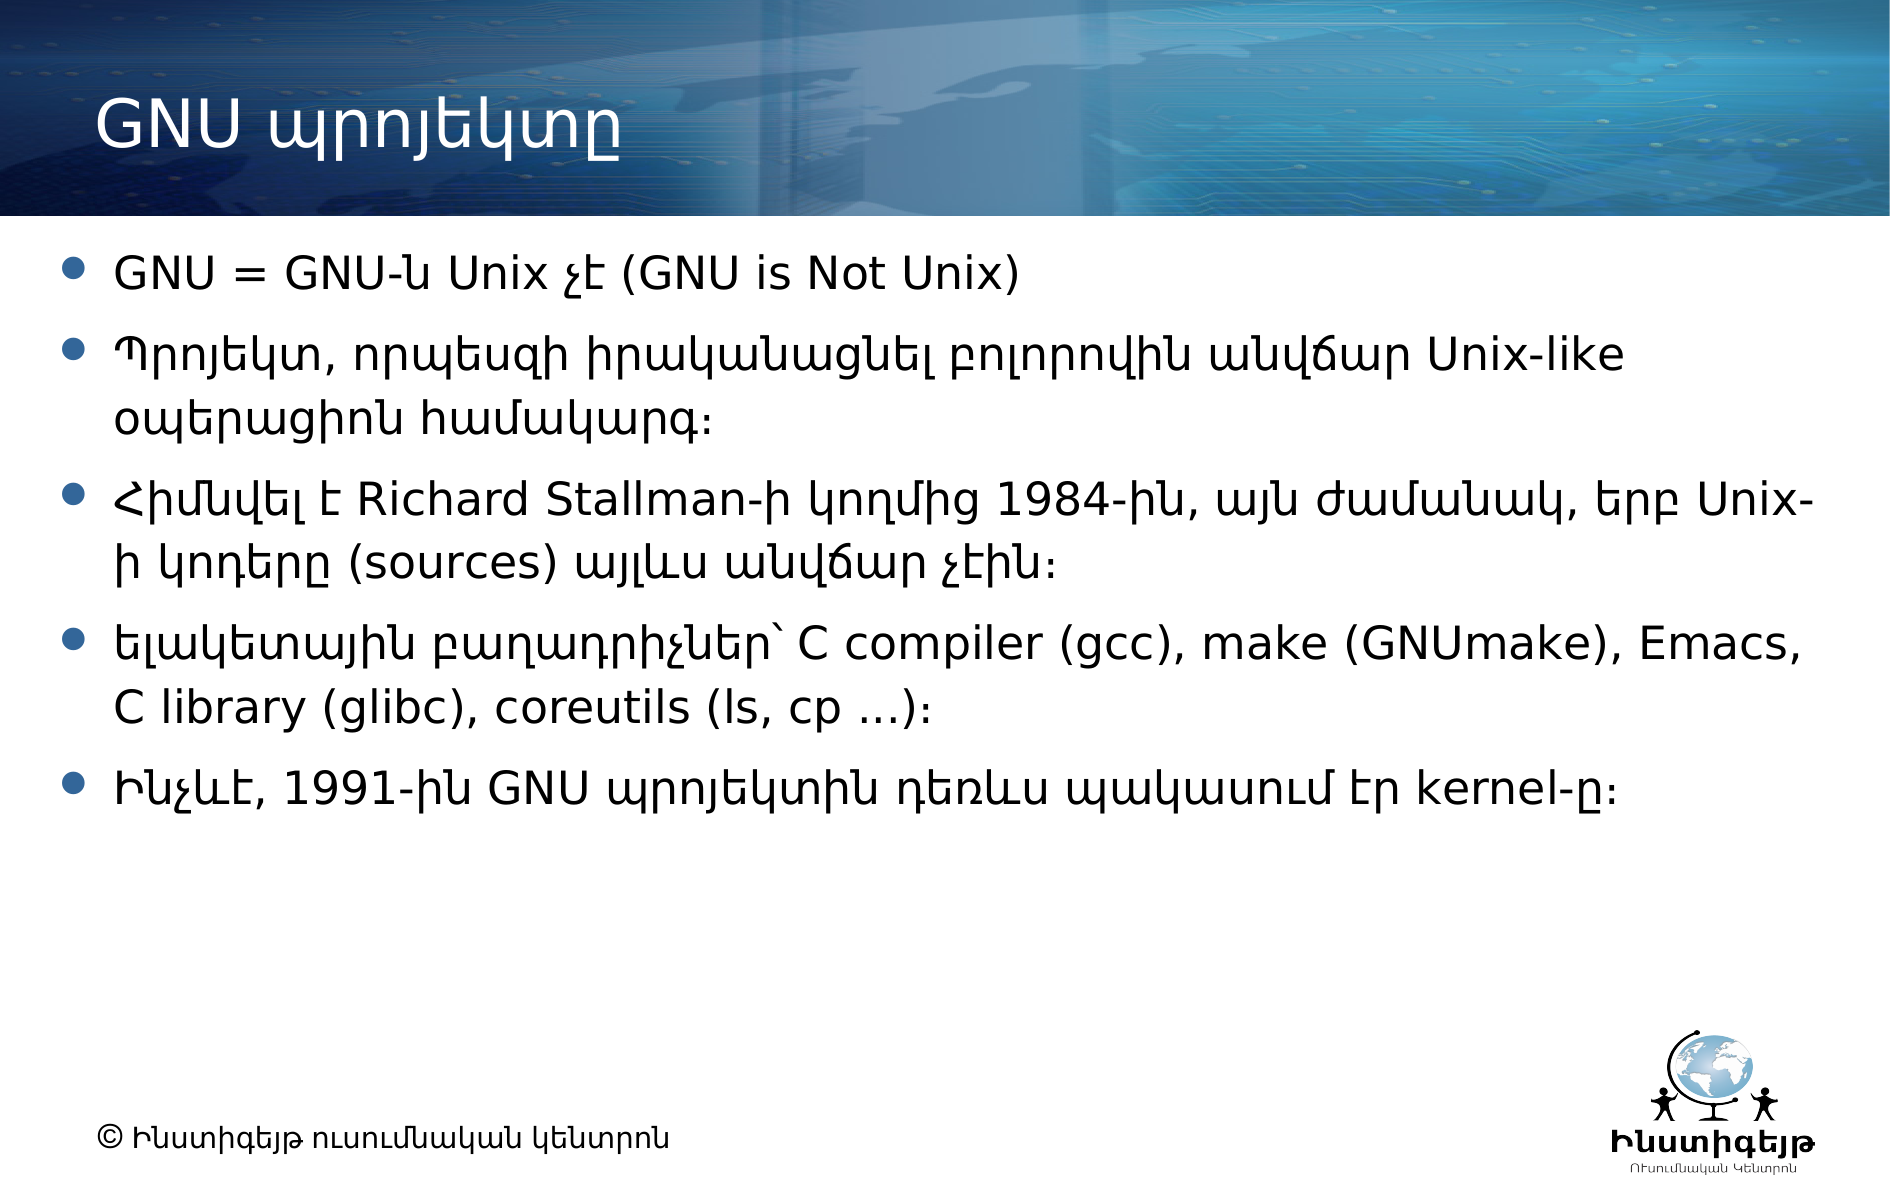

# GNU պրոյեկտը
GNU = GNU-ն Unix չէ (GNU is Not Unix)
Պրոյեկտ, որպեսզի իրականացնել բոլորովին անվճար Unix-like օպերացիոն համակարգ։
Հիմնվել է Richard Stallman-ի կողմից 1984-ին, այն ժամանակ, երբ Unix-ի կոդերը (sources) այլևս անվճար չէին։
ելակետային բաղադրիչներ՝ C compiler (gcc), make (GNUmake), Emacs, 
C library (glibc), coreutils (ls, cp ...)։
Ինչևէ, 1991-ին GNU պրոյեկտին դեռևս պակասում էր kernel-ը։